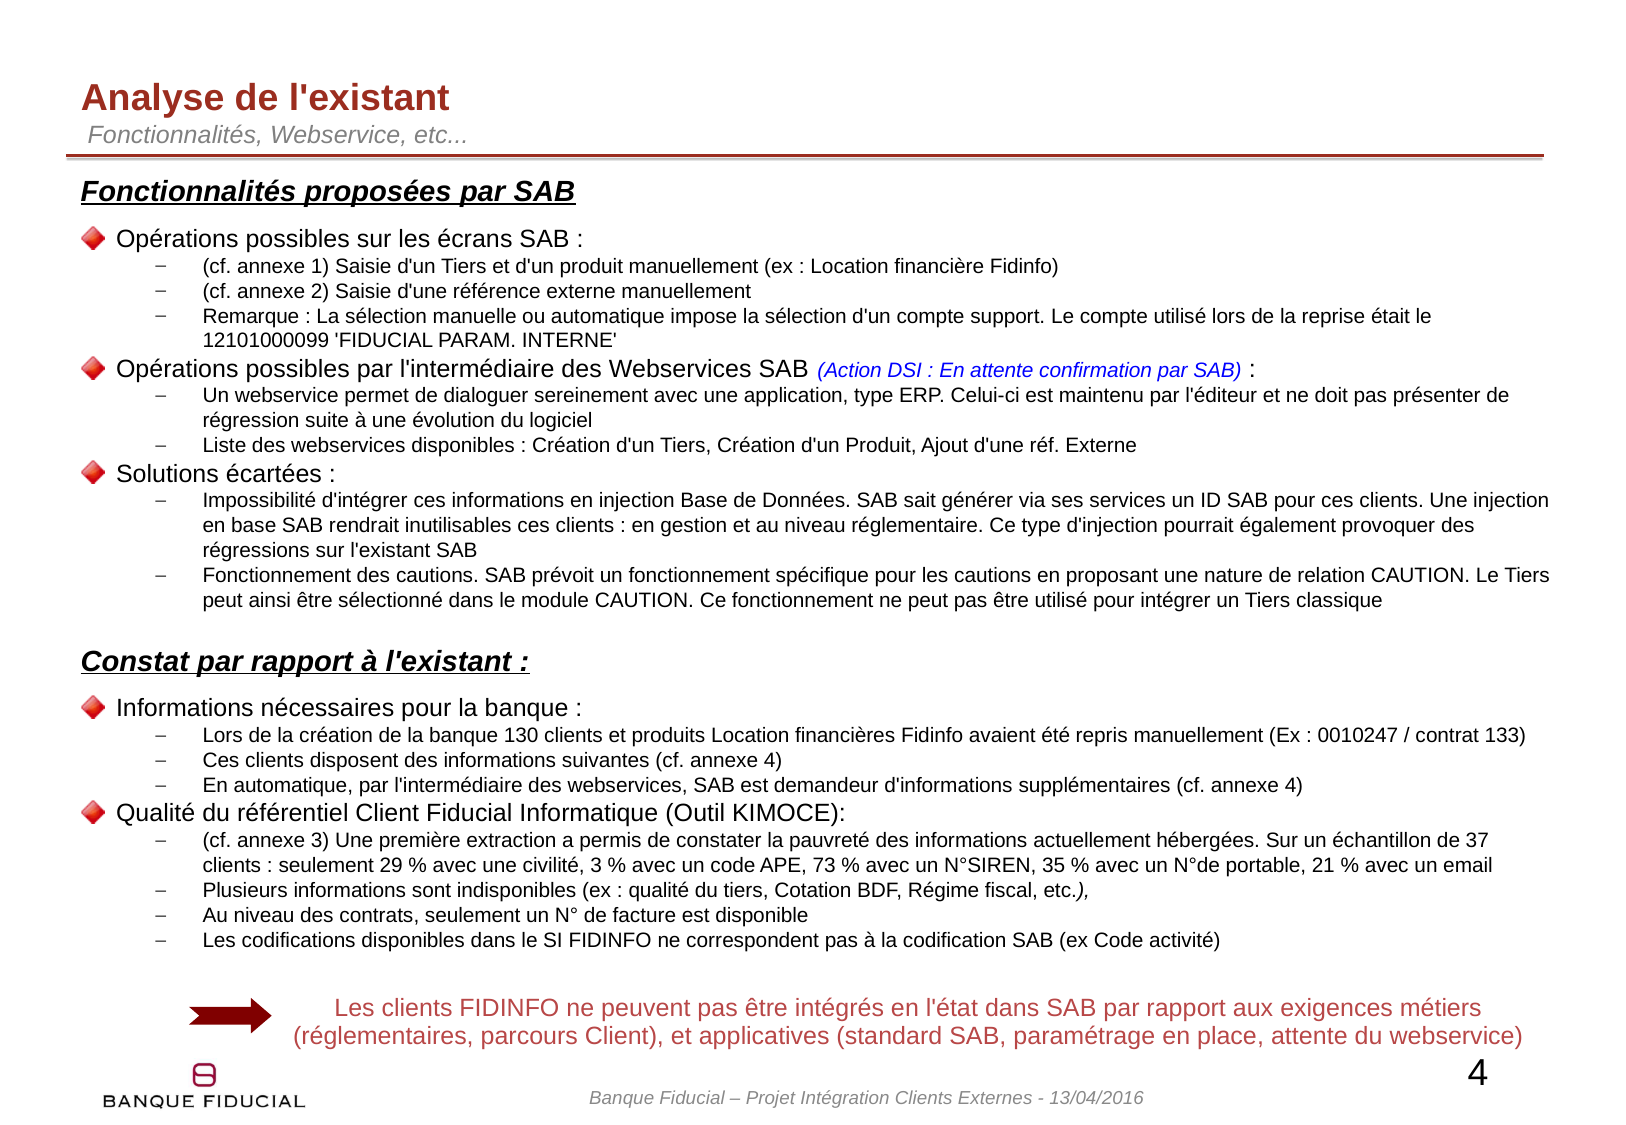

# Analyse de l'existant Fonctionnalités, Webservice, etc...
Fonctionnalités proposées par SAB
Opérations possibles sur les écrans SAB :
(cf. annexe 1) Saisie d'un Tiers et d'un produit manuellement (ex : Location financière Fidinfo)
(cf. annexe 2) Saisie d'une référence externe manuellement
Remarque : La sélection manuelle ou automatique impose la sélection d'un compte support. Le compte utilisé lors de la reprise était le 12101000099 'FIDUCIAL PARAM. INTERNE'
Opérations possibles par l'intermédiaire des Webservices SAB (Action DSI : En attente confirmation par SAB) :
Un webservice permet de dialoguer sereinement avec une application, type ERP. Celui-ci est maintenu par l'éditeur et ne doit pas présenter de régression suite à une évolution du logiciel
Liste des webservices disponibles : Création d'un Tiers, Création d'un Produit, Ajout d'une réf. Externe
Solutions écartées :
Impossibilité d'intégrer ces informations en injection Base de Données. SAB sait générer via ses services un ID SAB pour ces clients. Une injection en base SAB rendrait inutilisables ces clients : en gestion et au niveau réglementaire. Ce type d'injection pourrait également provoquer des régressions sur l'existant SAB
Fonctionnement des cautions. SAB prévoit un fonctionnement spécifique pour les cautions en proposant une nature de relation CAUTION. Le Tiers peut ainsi être sélectionné dans le module CAUTION. Ce fonctionnement ne peut pas être utilisé pour intégrer un Tiers classique
Constat par rapport à l'existant :
Informations nécessaires pour la banque :
Lors de la création de la banque 130 clients et produits Location financières Fidinfo avaient été repris manuellement (Ex : 0010247 / contrat 133)
Ces clients disposent des informations suivantes (cf. annexe 4)
En automatique, par l'intermédiaire des webservices, SAB est demandeur d'informations supplémentaires (cf. annexe 4)
Qualité du référentiel Client Fiducial Informatique (Outil KIMOCE):
(cf. annexe 3) Une première extraction a permis de constater la pauvreté des informations actuellement hébergées. Sur un échantillon de 37 clients : seulement 29 % avec une civilité, 3 % avec un code APE, 73 % avec un N°SIREN, 35 % avec un N°de portable, 21 % avec un email
Plusieurs informations sont indisponibles (ex : qualité du tiers, Cotation BDF, Régime fiscal, etc.),
Au niveau des contrats, seulement un N° de facture est disponible
Les codifications disponibles dans le SI FIDINFO ne correspondent pas à la codification SAB (ex Code activité)
Les clients FIDINFO ne peuvent pas être intégrés en l'état dans SAB par rapport aux exigences métiers (réglementaires, parcours Client), et applicatives (standard SAB, paramétrage en place, attente du webservice)